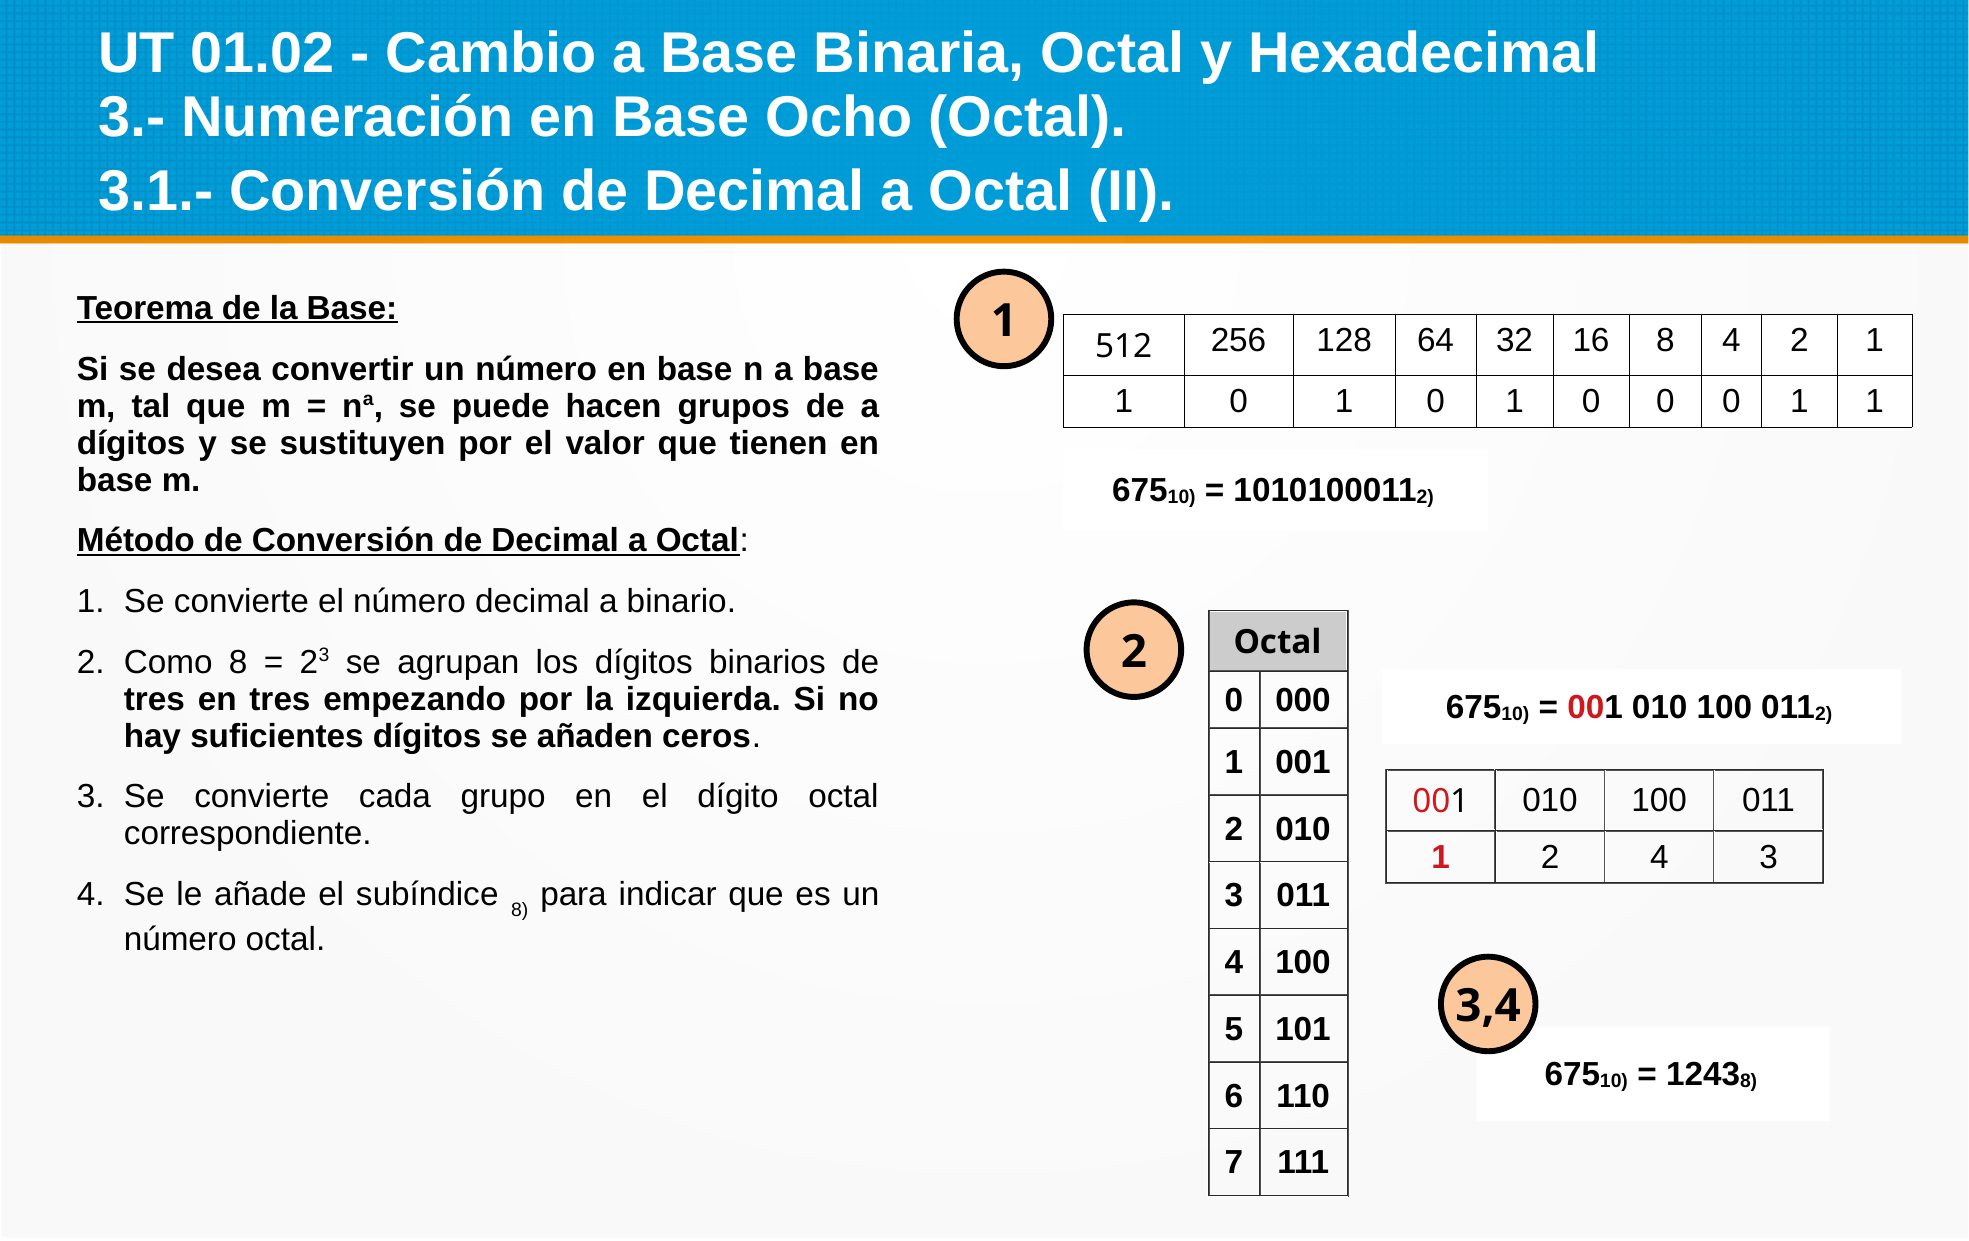

# UT 01.02 - Cambio a Base Binaria, Octal y Hexadecimal 3.- Numeración en Base Ocho (Octal). 3.1.- Conversión de Decimal a Octal (II).
1
Teorema de la Base:
Si se desea convertir un número en base n a base m, tal que m = na, se puede hacen grupos de a dígitos y se sustituyen por el valor que tienen en base m.
Método de Conversión de Decimal a Octal:
Se convierte el número decimal a binario.
Como 8 = 23 se agrupan los dígitos binarios de tres en tres empezando por la izquierda. Si no hay suficientes dígitos se añaden ceros.
Se convierte cada grupo en el dígito octal correspondiente.
Se le añade el subíndice 8) para indicar que es un número octal.
| 512 | 256 | 128 | 64 | 32 | 16 | 8 | 4 | 2 | 1 |
| --- | --- | --- | --- | --- | --- | --- | --- | --- | --- |
| 1 | 0 | 1 | 0 | 1 | 0 | 0 | 0 | 1 | 1 |
67510) = 10101000112)
2
| Octal | |
| --- | --- |
| 0 | 000 |
| 1 | 001 |
| 2 | 010 |
| 3 | 011 |
| 4 | 100 |
| 5 | 101 |
| 6 | 110 |
| 7 | 111 |
67510) = 001 010 100 0112)
| 001 | 010 | 100 | 011 |
| --- | --- | --- | --- |
| 1 | 2 | 4 | 3 |
3,4
67510) = 12438)